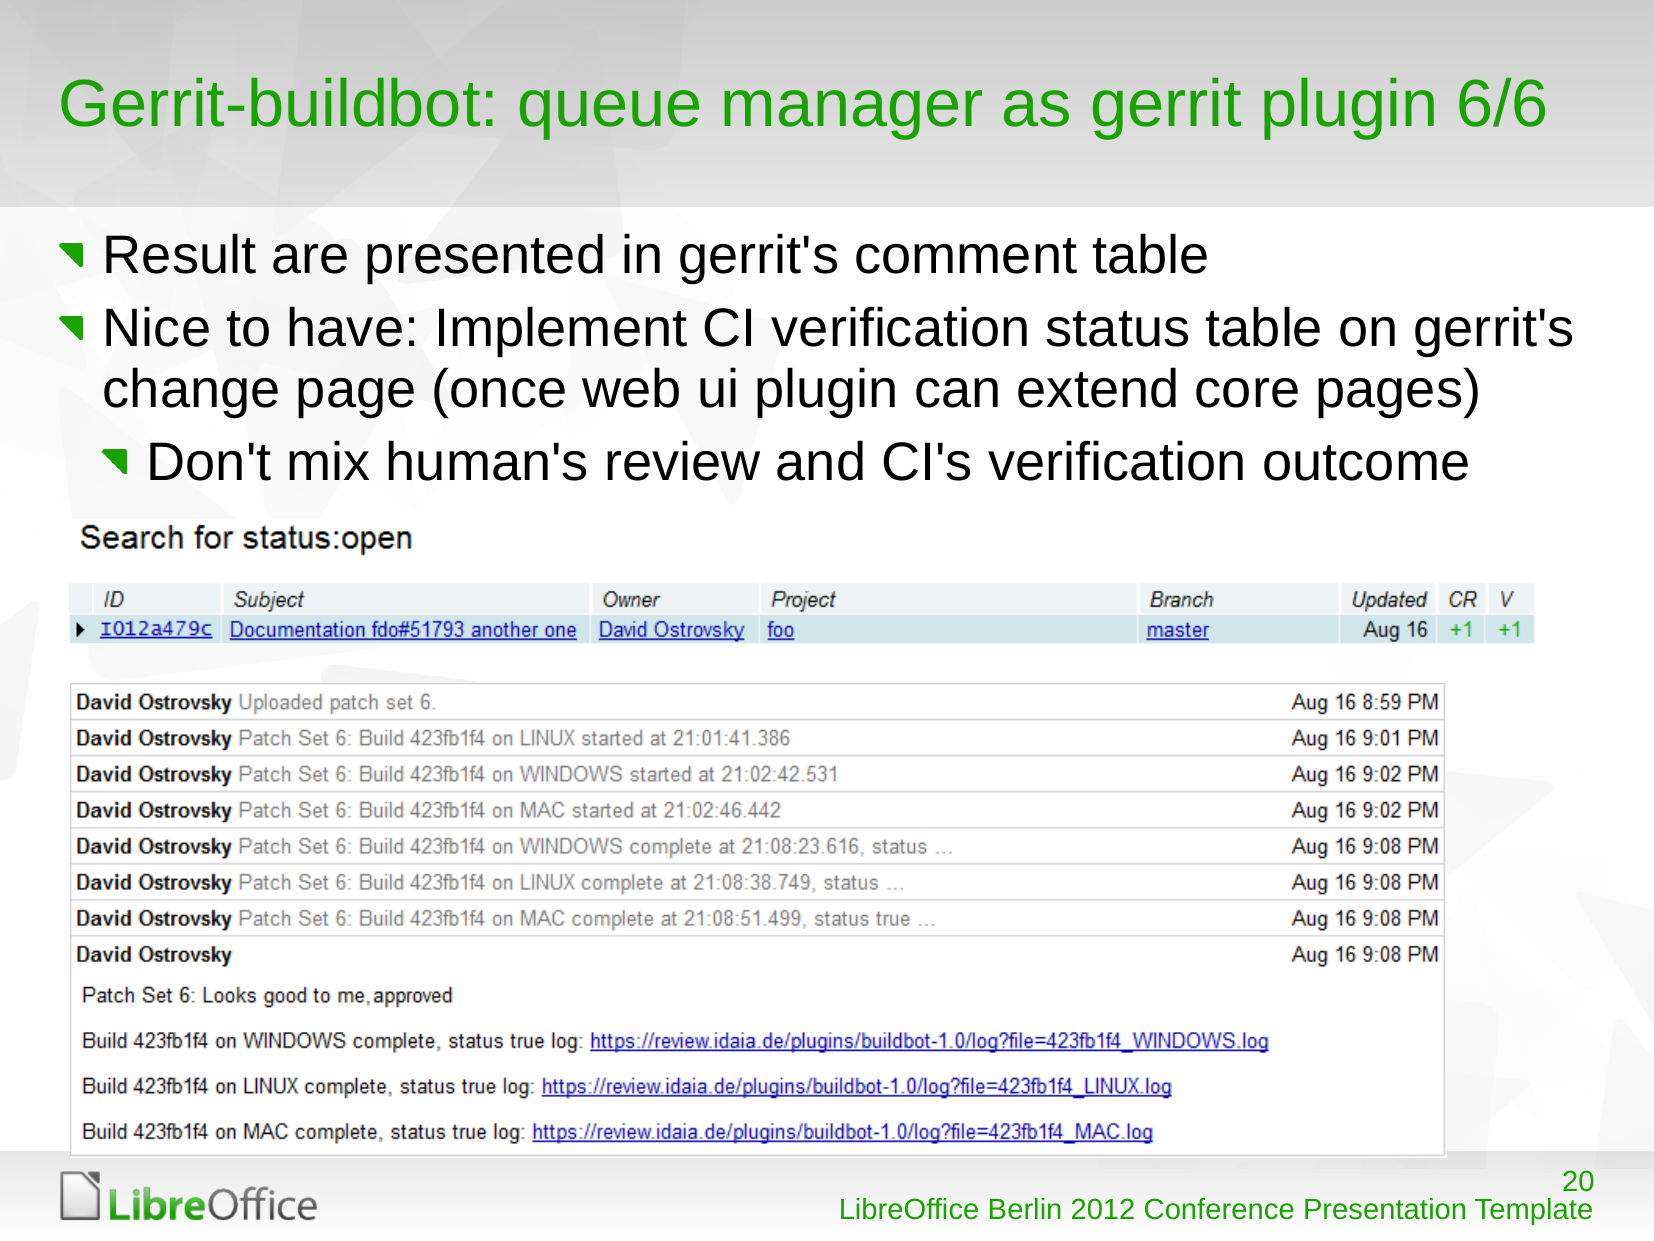

# Gerrit-buildbot: queue manager as gerrit plugin 6/6
Result are presented in gerrit's comment table
Nice to have: Implement CI verification status table on gerrit's change page (once web ui plugin can extend core pages)
Don't mix human's review and CI's verification outcome
20
LibreOffice Berlin 2012 Conference Presentation Template